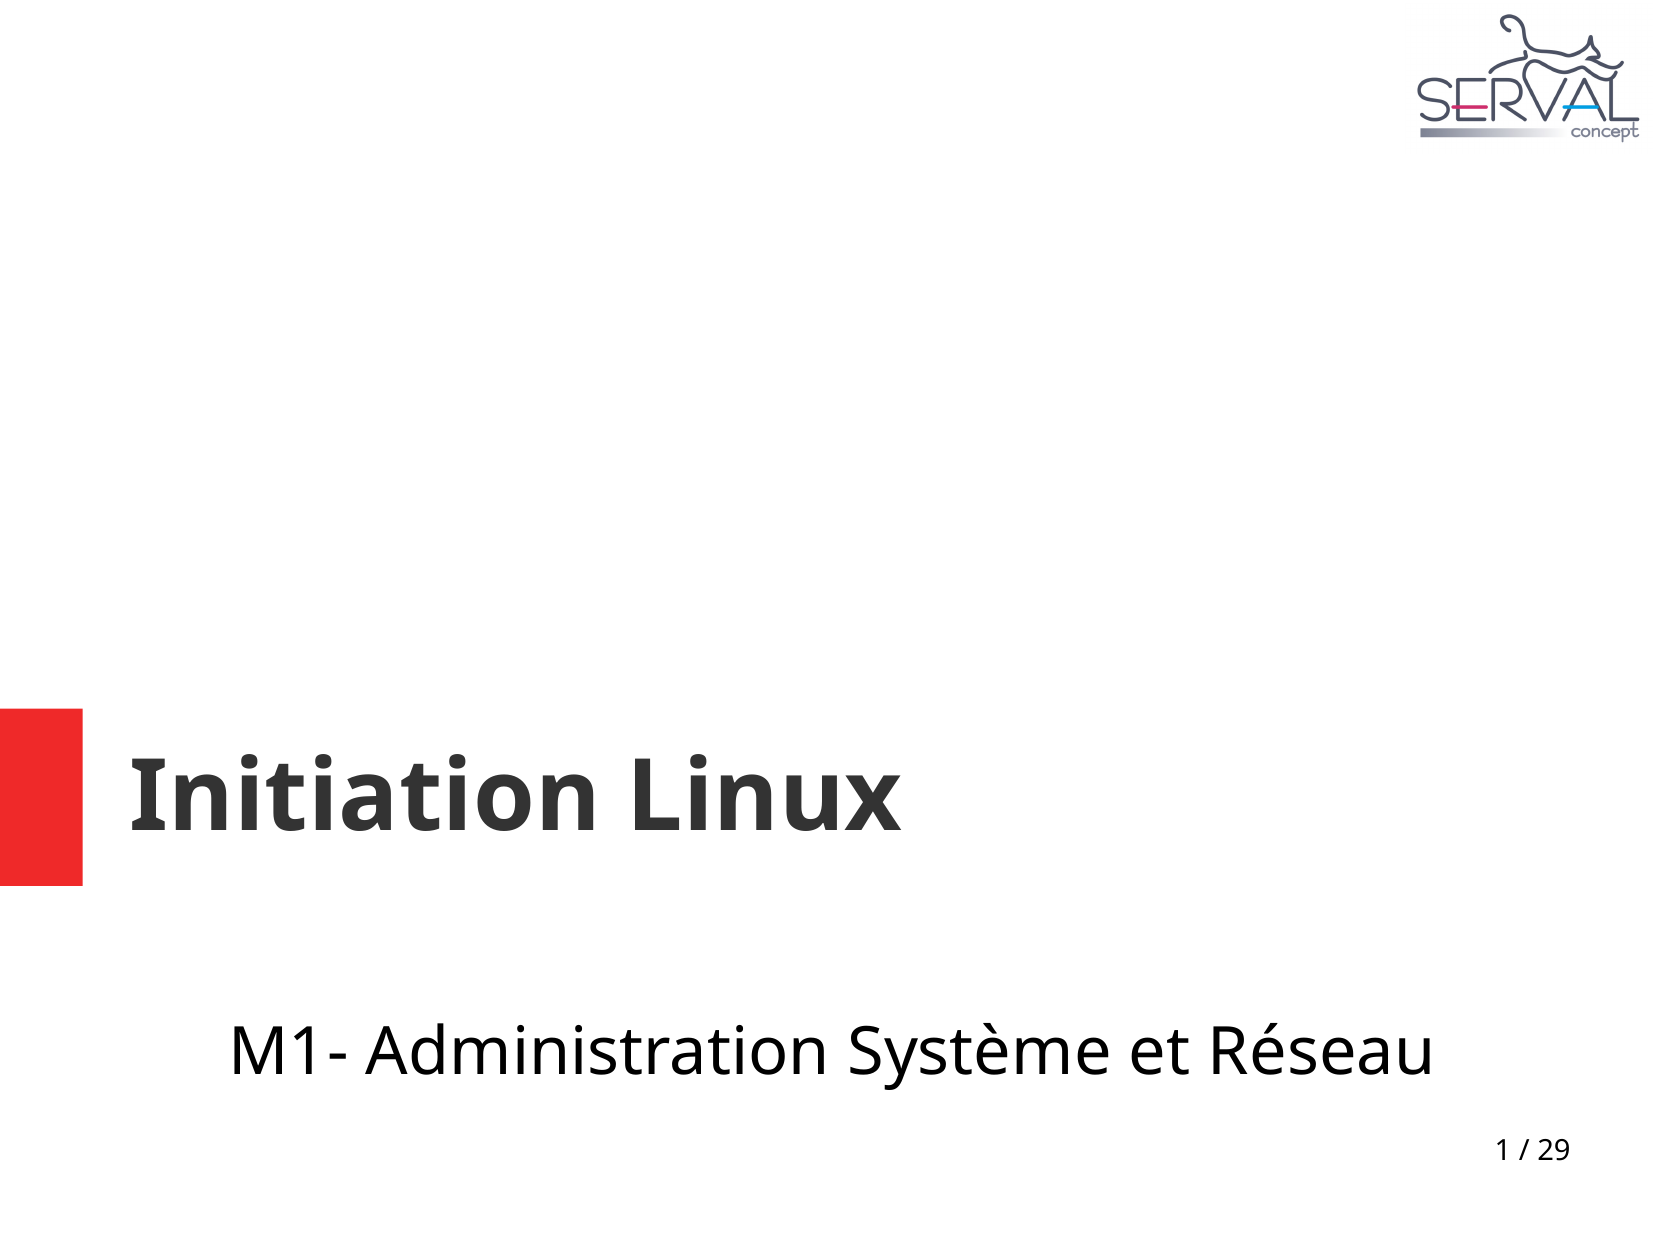

# Initiation Linux
M1- Administration Système et Réseau
1